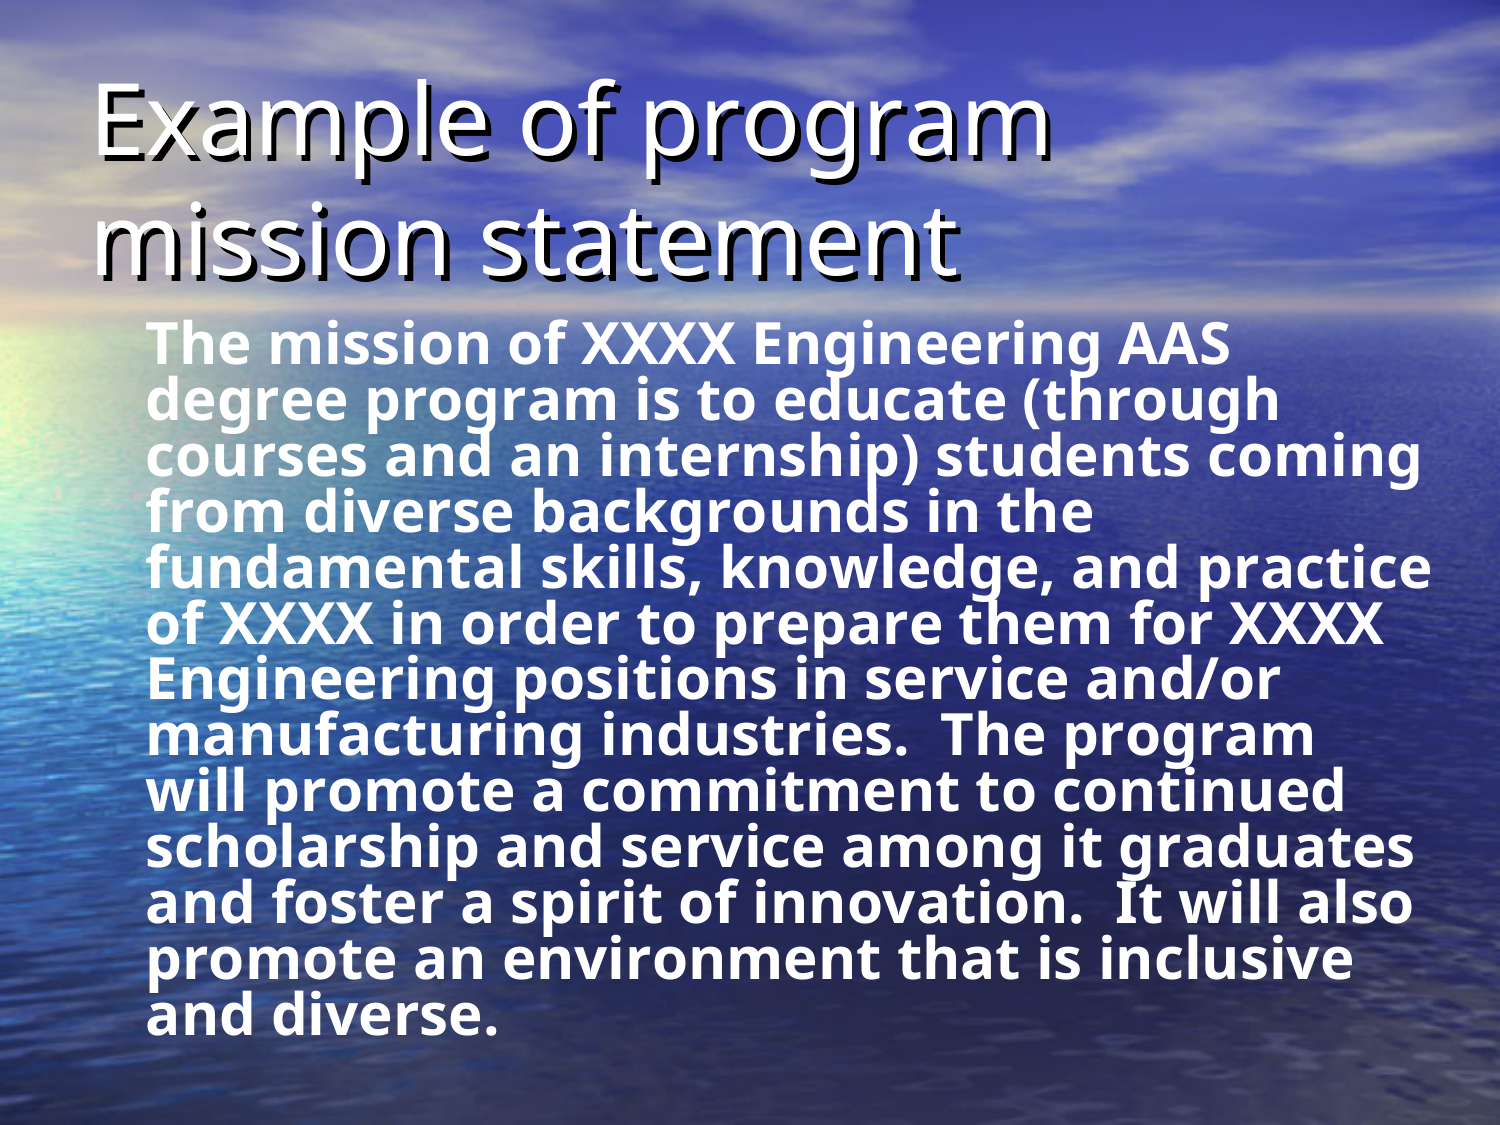

# Example of program mission statement
	The mission of XXXX Engineering AAS degree program is to educate (through courses and an internship) students coming from diverse backgrounds in the fundamental skills, knowledge, and practice of XXXX in order to prepare them for XXXX Engineering positions in service and/or manufacturing industries. The program will promote a commitment to continued scholarship and service among it graduates and foster a spirit of innovation. It will also promote an environment that is inclusive and diverse.